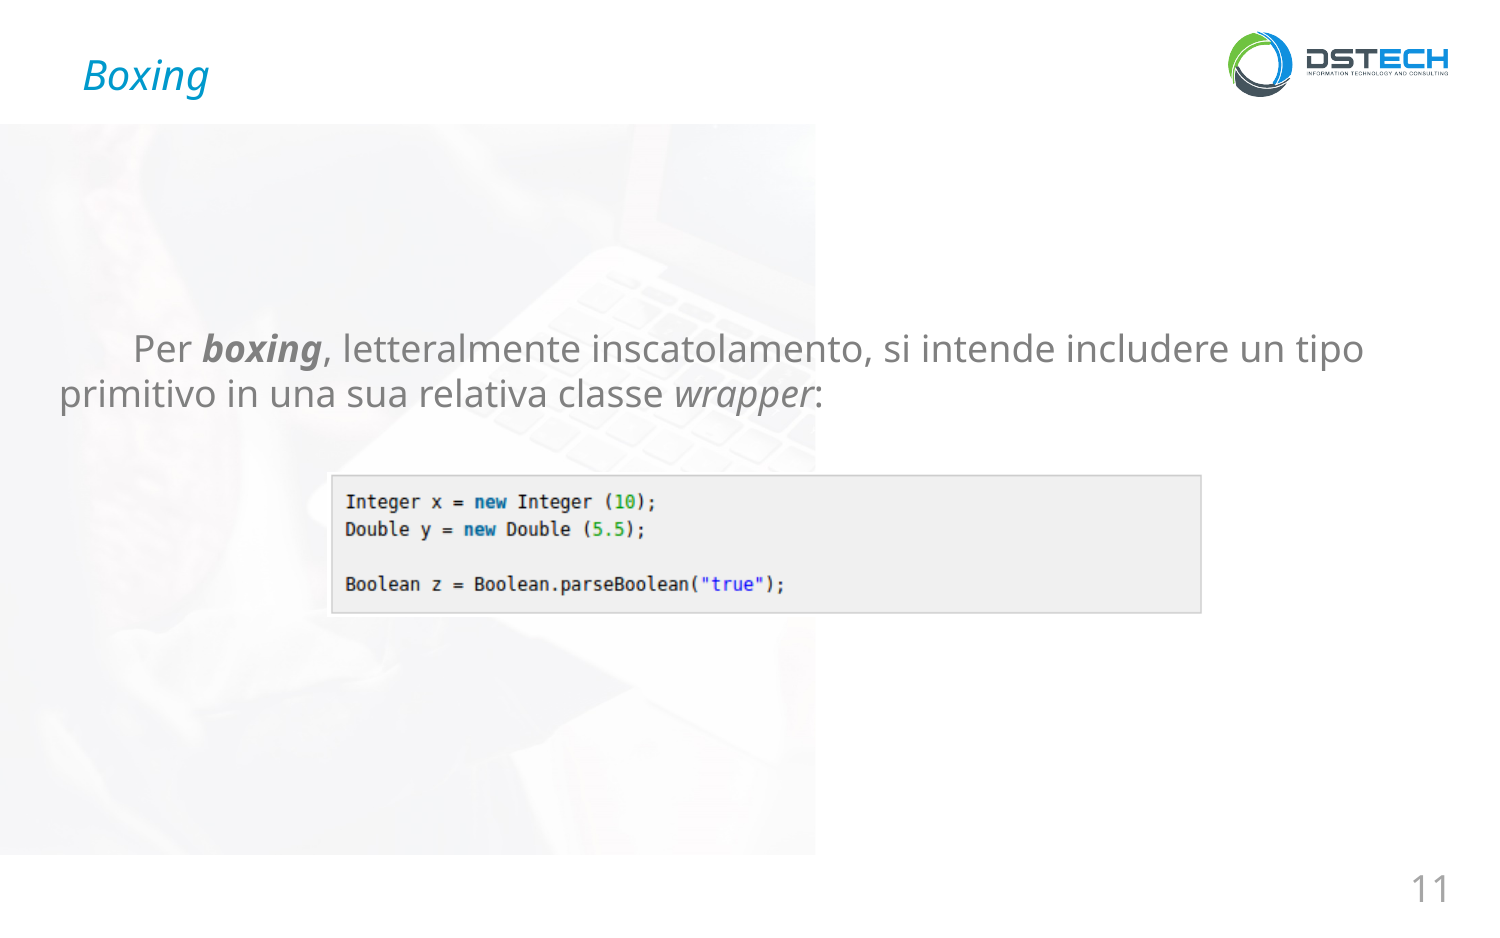

Boxing
	Per boxing, letteralmente inscatolamento, si intende includere un tipo primitivo in una sua relativa classe wrapper:
11